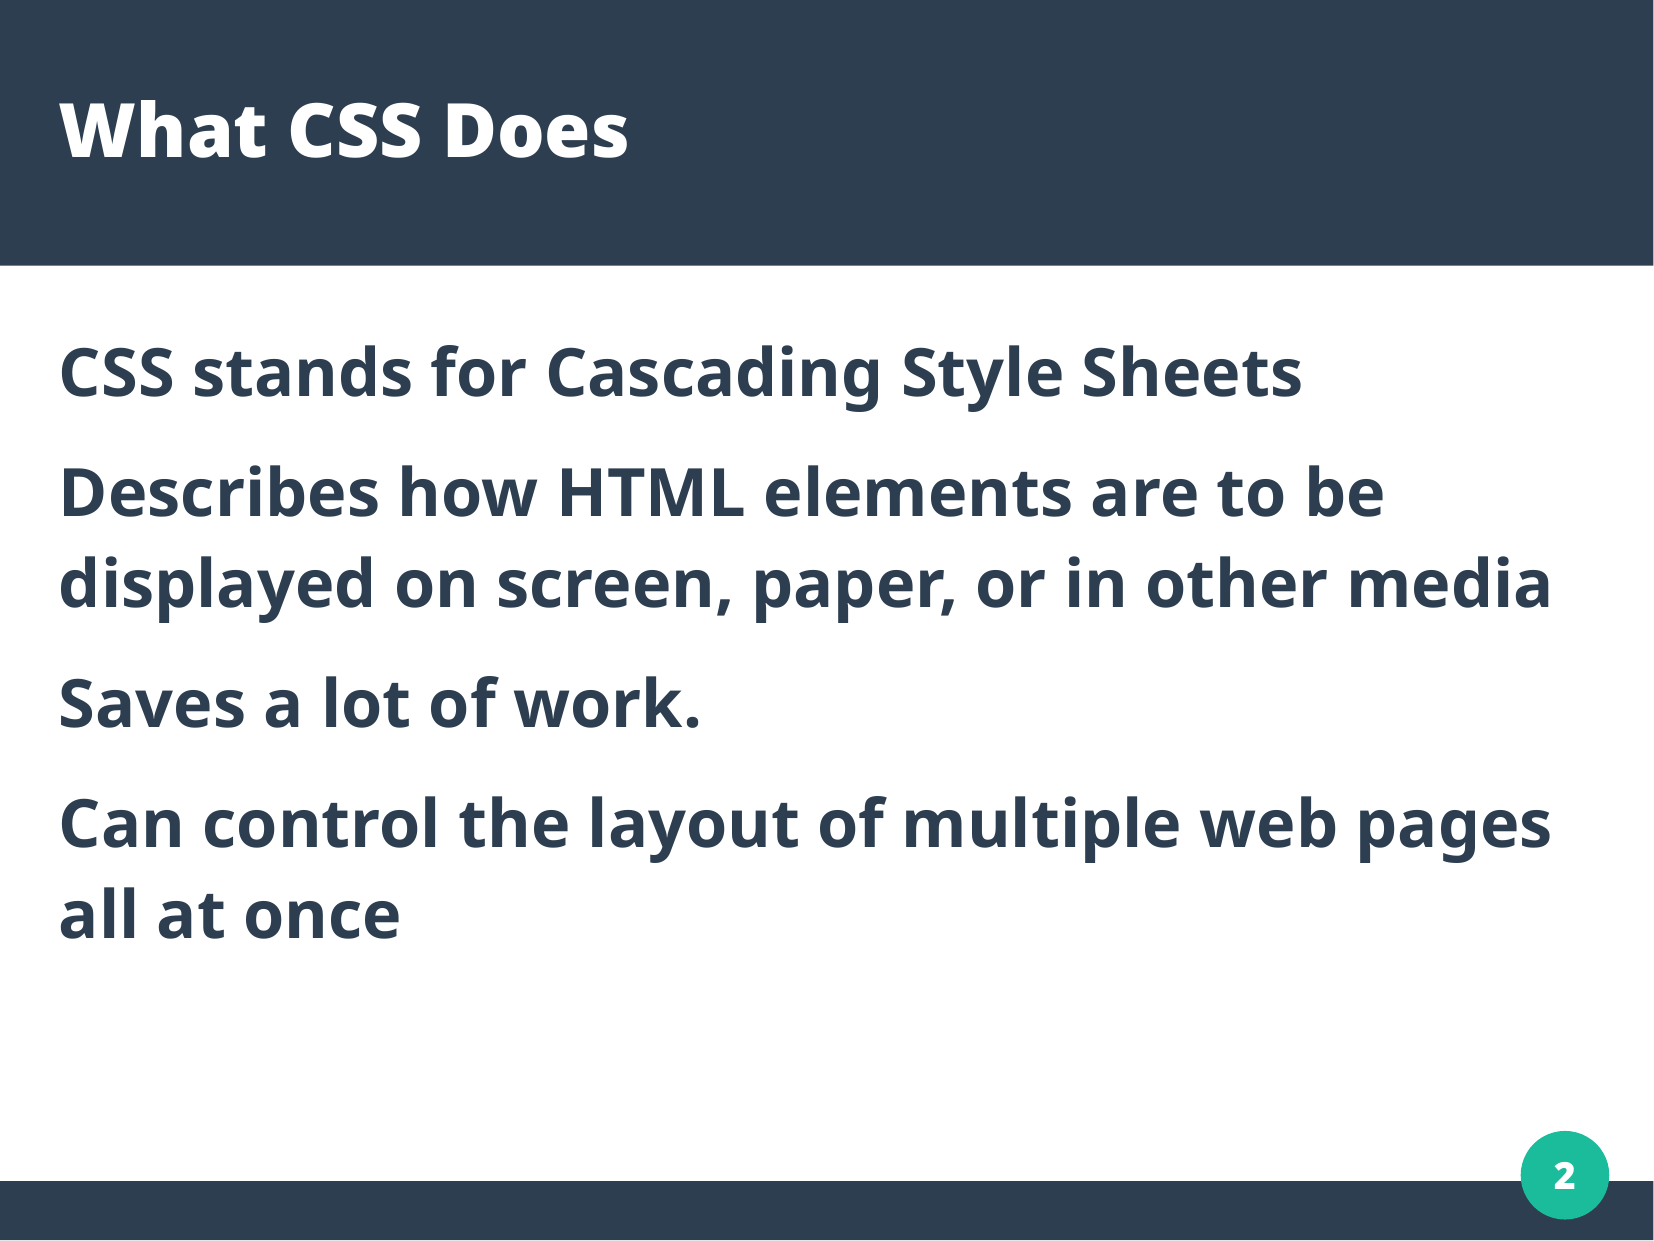

# What CSS Does
CSS stands for Cascading Style Sheets
Describes how HTML elements are to be displayed on screen, paper, or in other media
Saves a lot of work.
Can control the layout of multiple web pages all at once
2